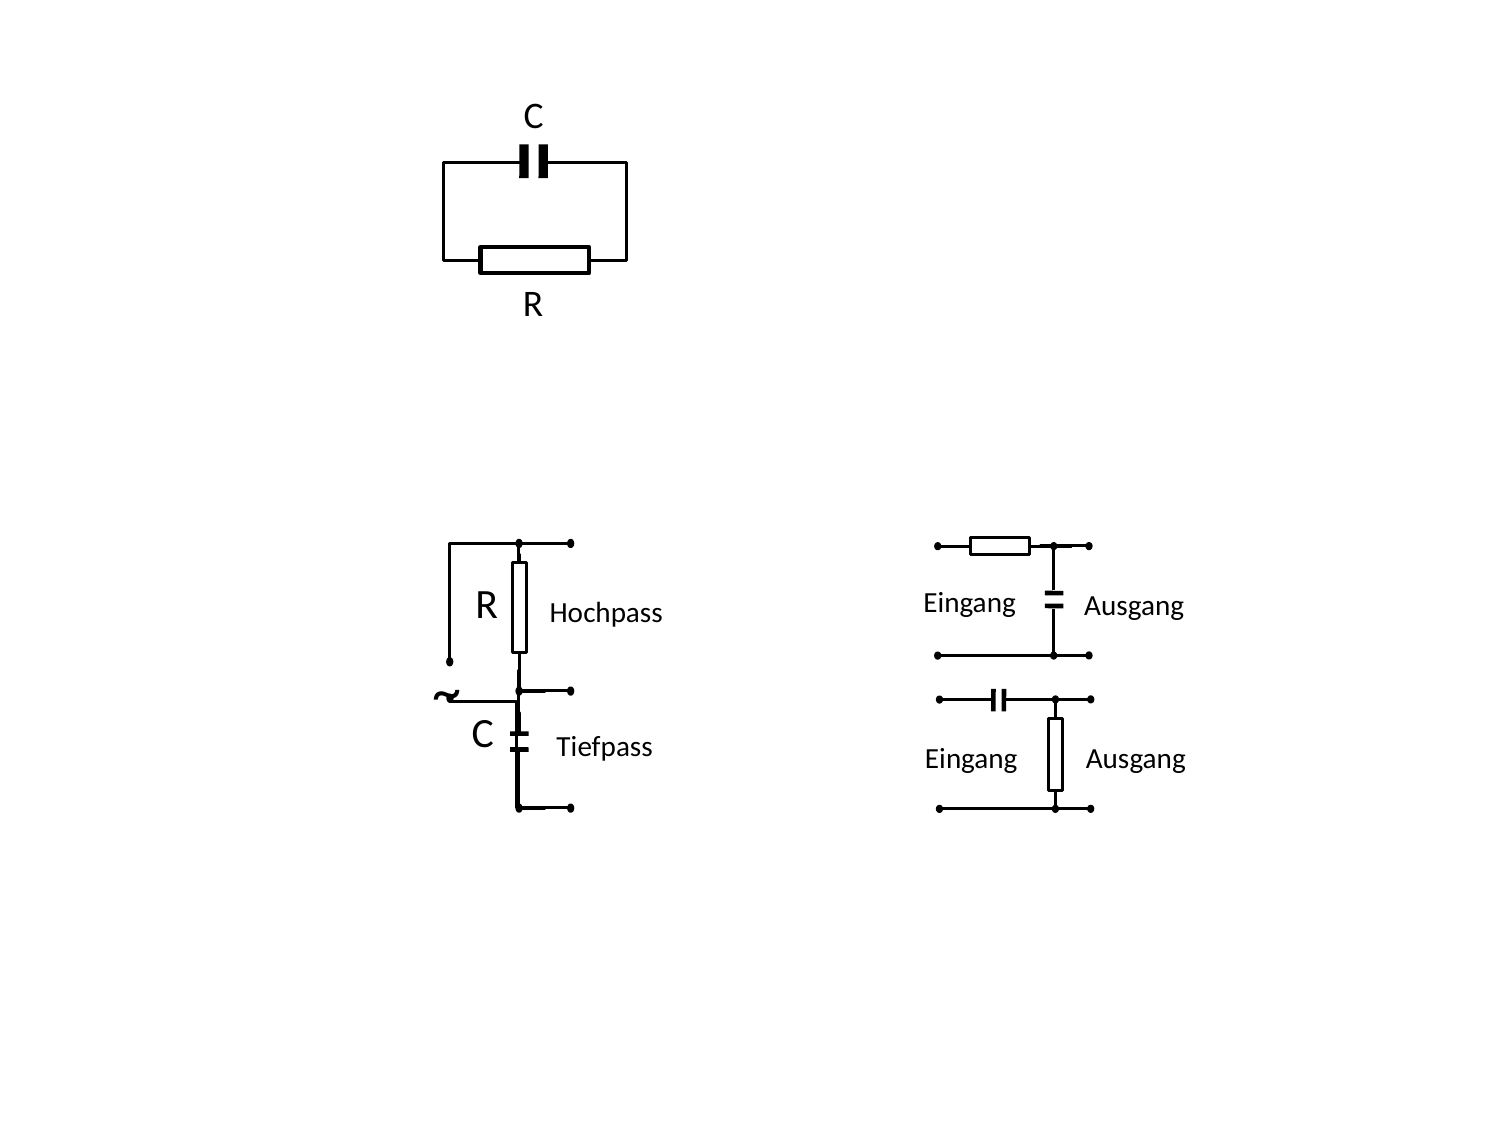

C
R
R
Eingang
Ausgang
Hochpass
~
C
Tiefpass
Eingang
Ausgang